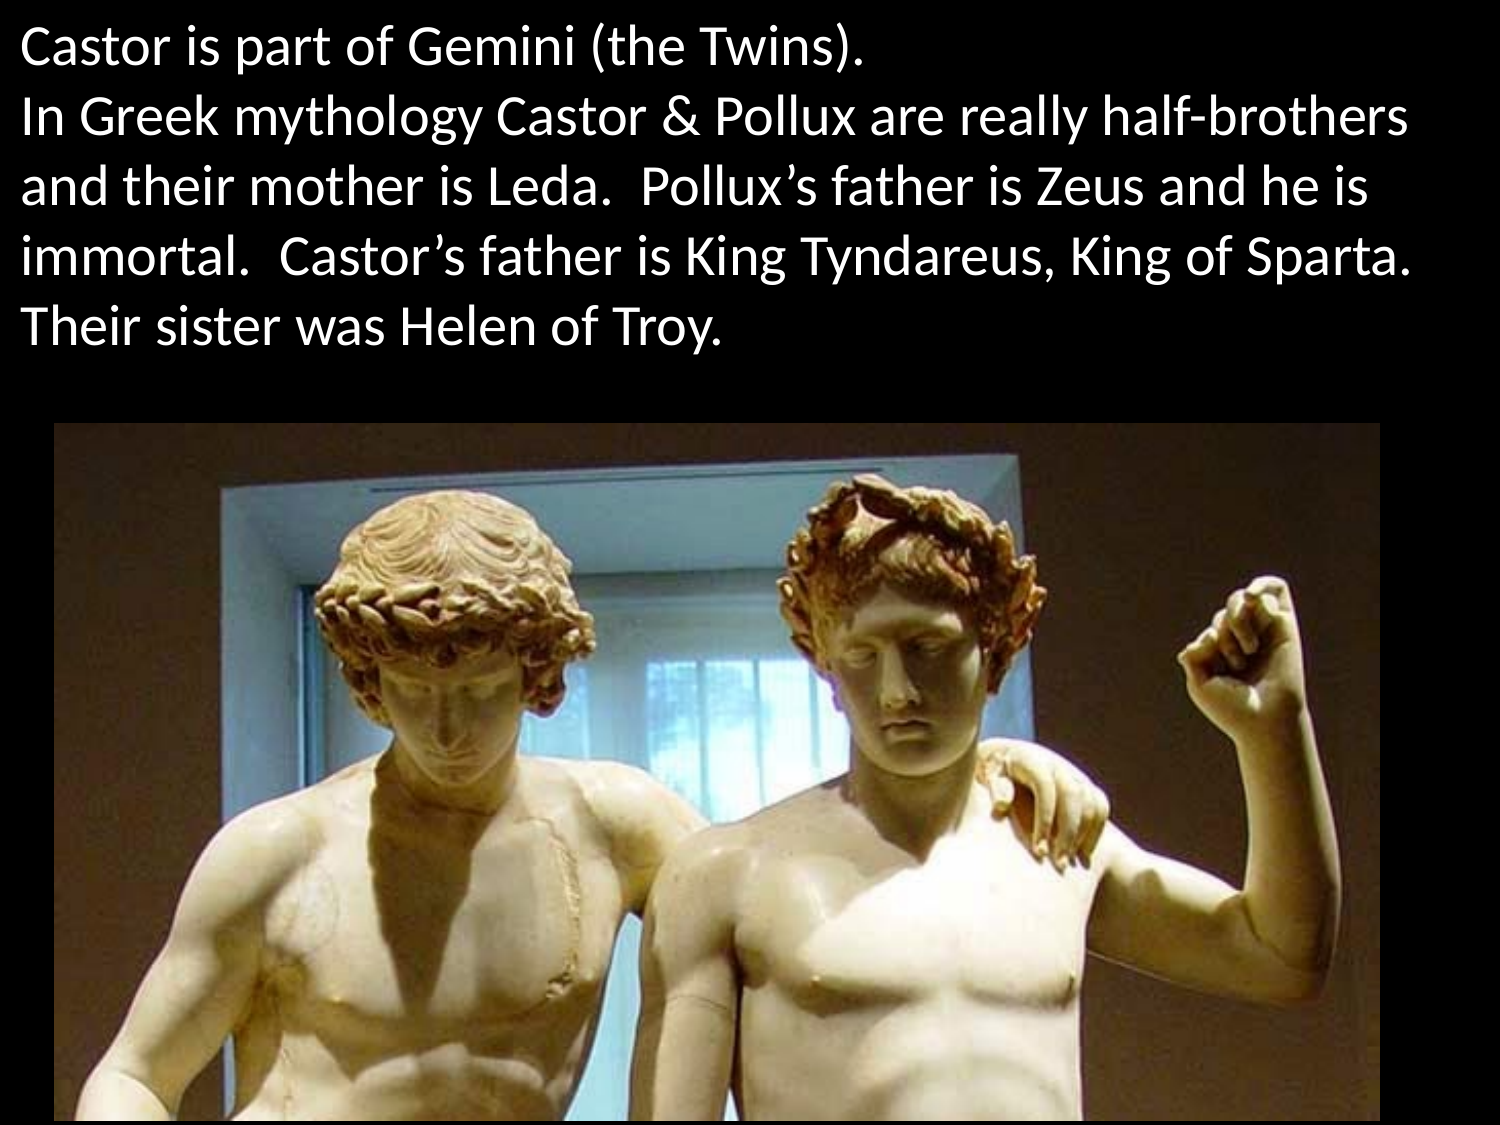

Castor is part of Gemini (the Twins).
In Greek mythology Castor & Pollux are really half-brothers and their mother is Leda. Pollux’s father is Zeus and he is immortal. Castor’s father is King Tyndareus, King of Sparta. Their sister was Helen of Troy.